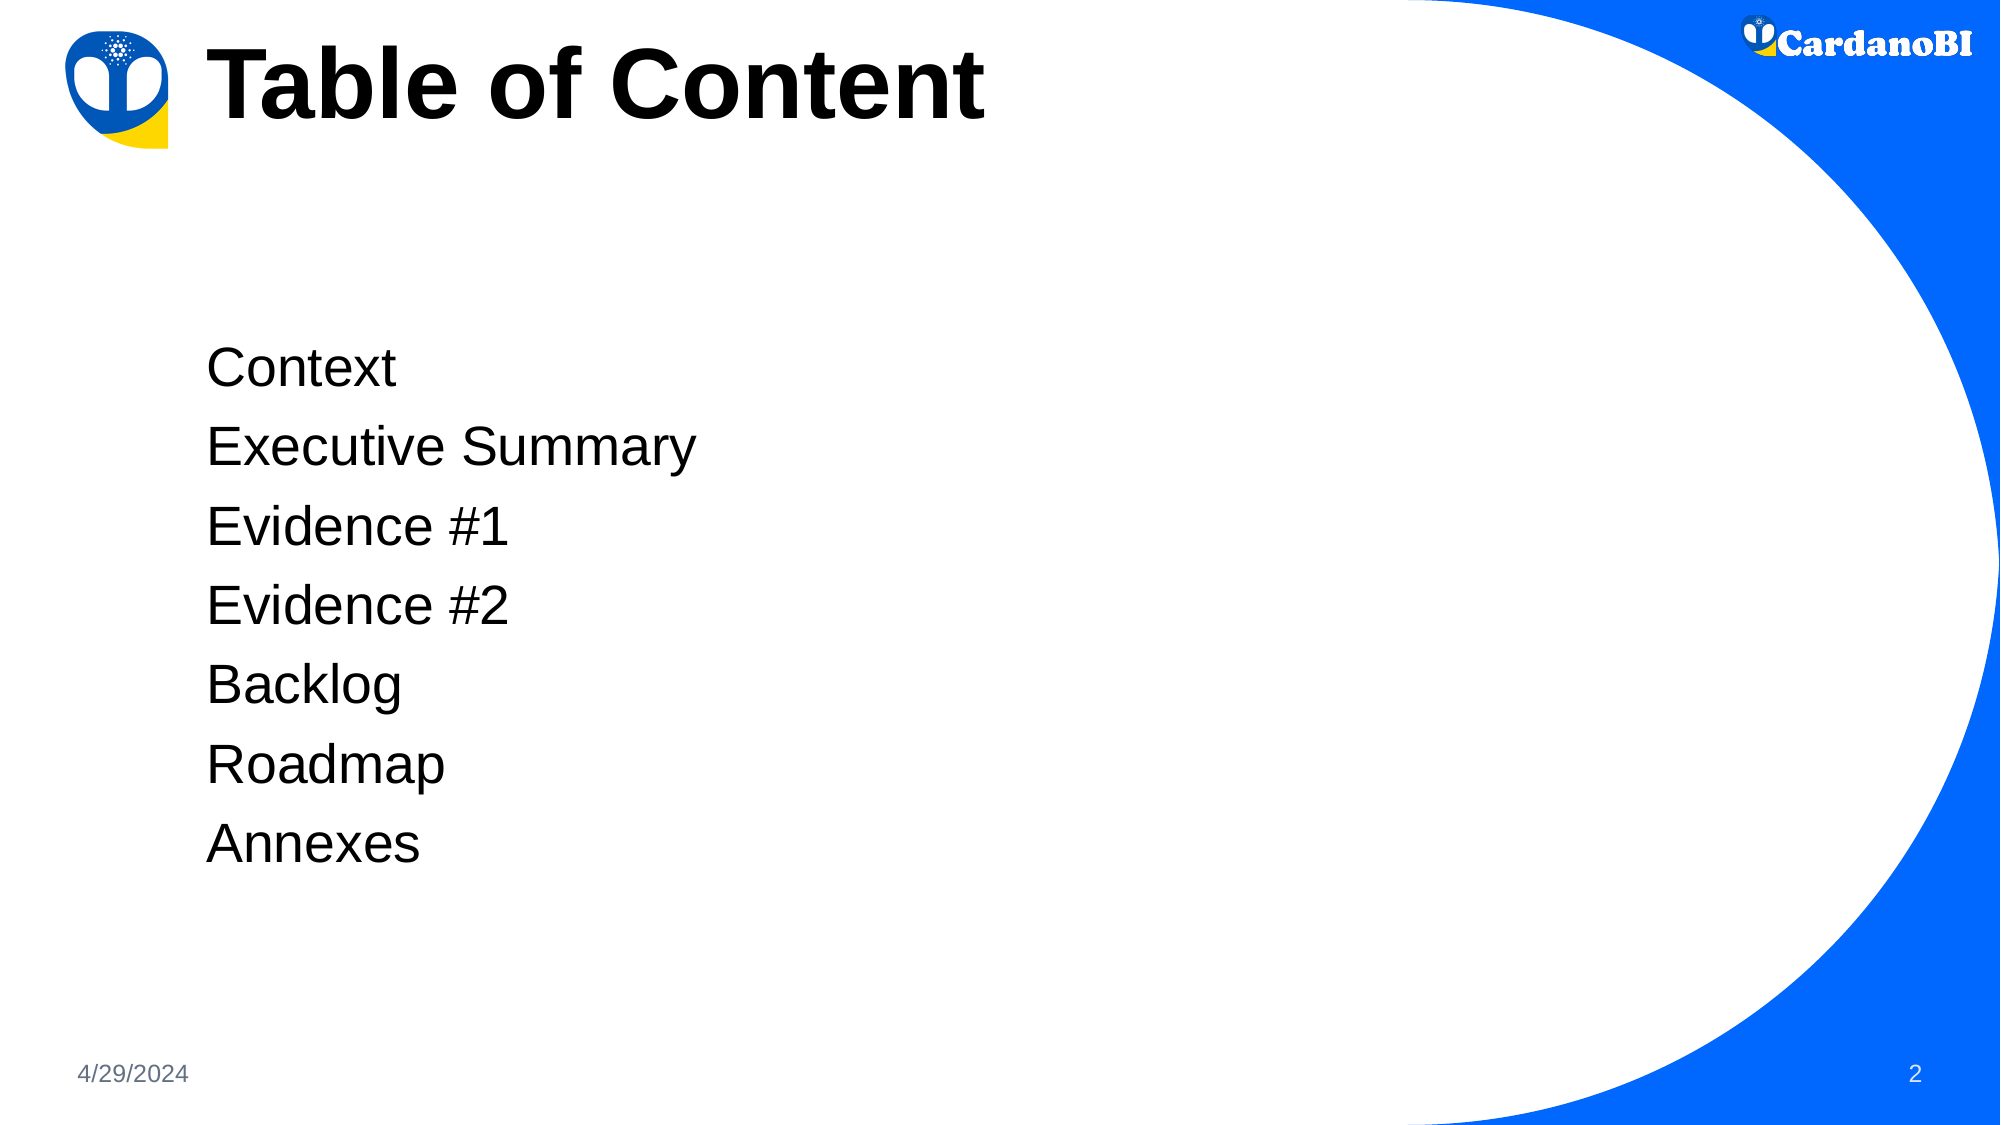

# Table of Content
Context
Executive Summary
Evidence #1
Evidence #2
Backlog
Roadmap
Annexes
4/29/2024